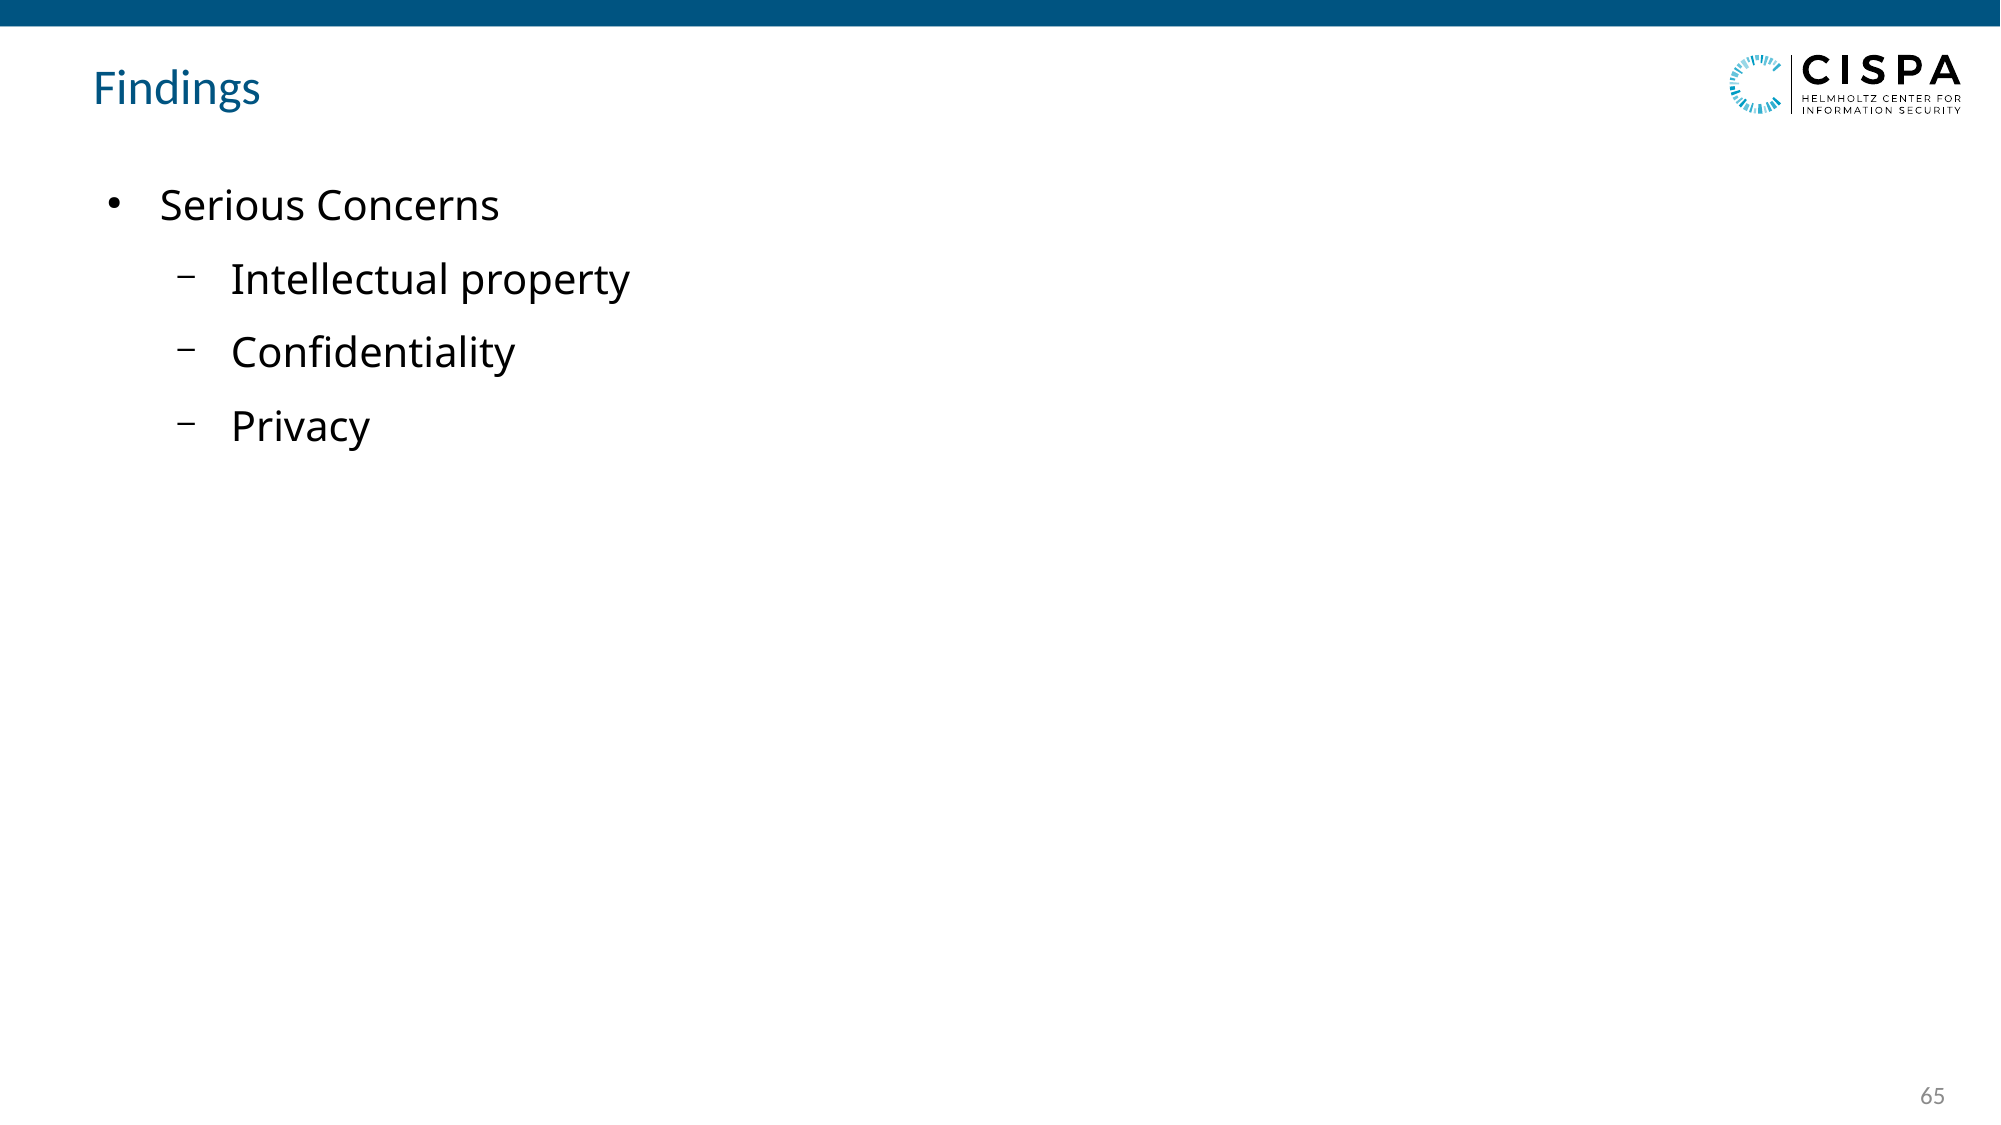

# Findings
Serious Concerns
Intellectual property
Confidentiality
Privacy